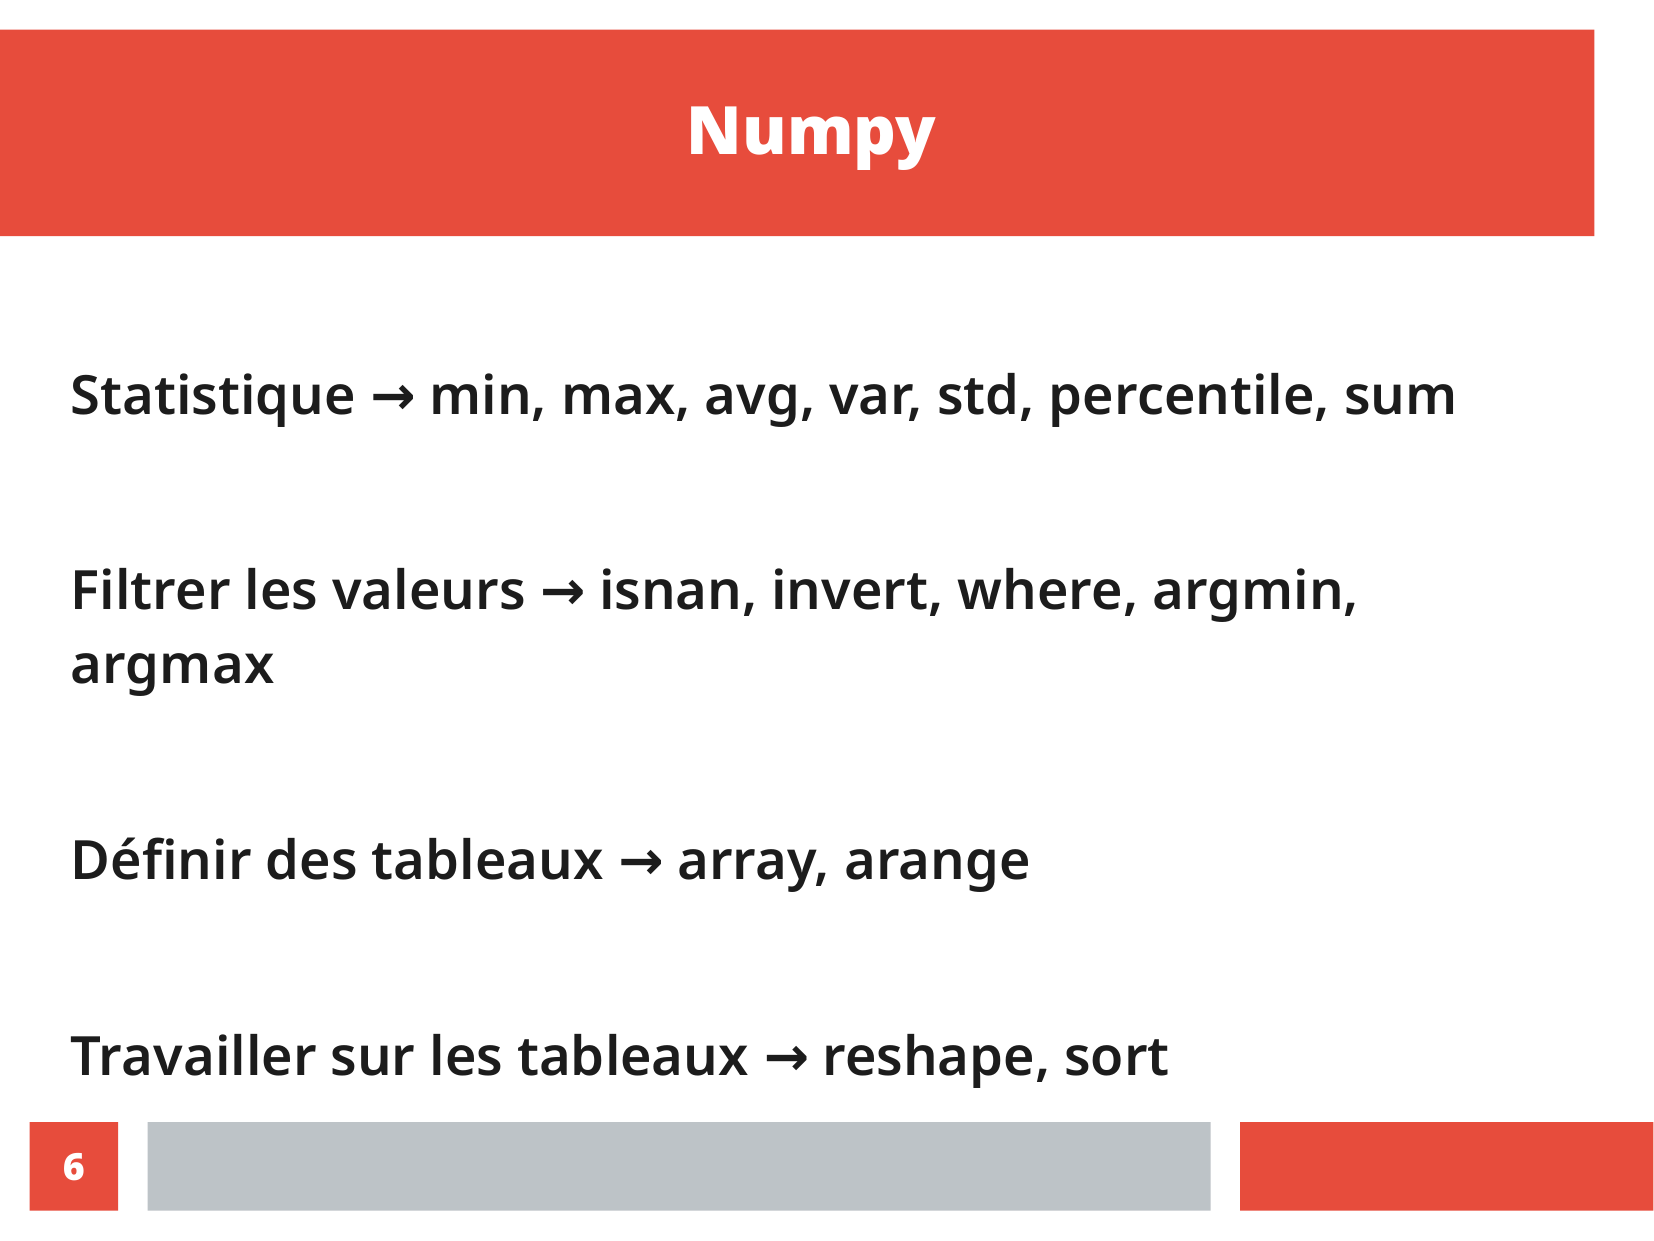

# Numpy
Statistique → min, max, avg, var, std, percentile, sum
Filtrer les valeurs → isnan, invert, where, argmin, argmax
Définir des tableaux → array, arange
Travailler sur les tableaux → reshape, sort
6